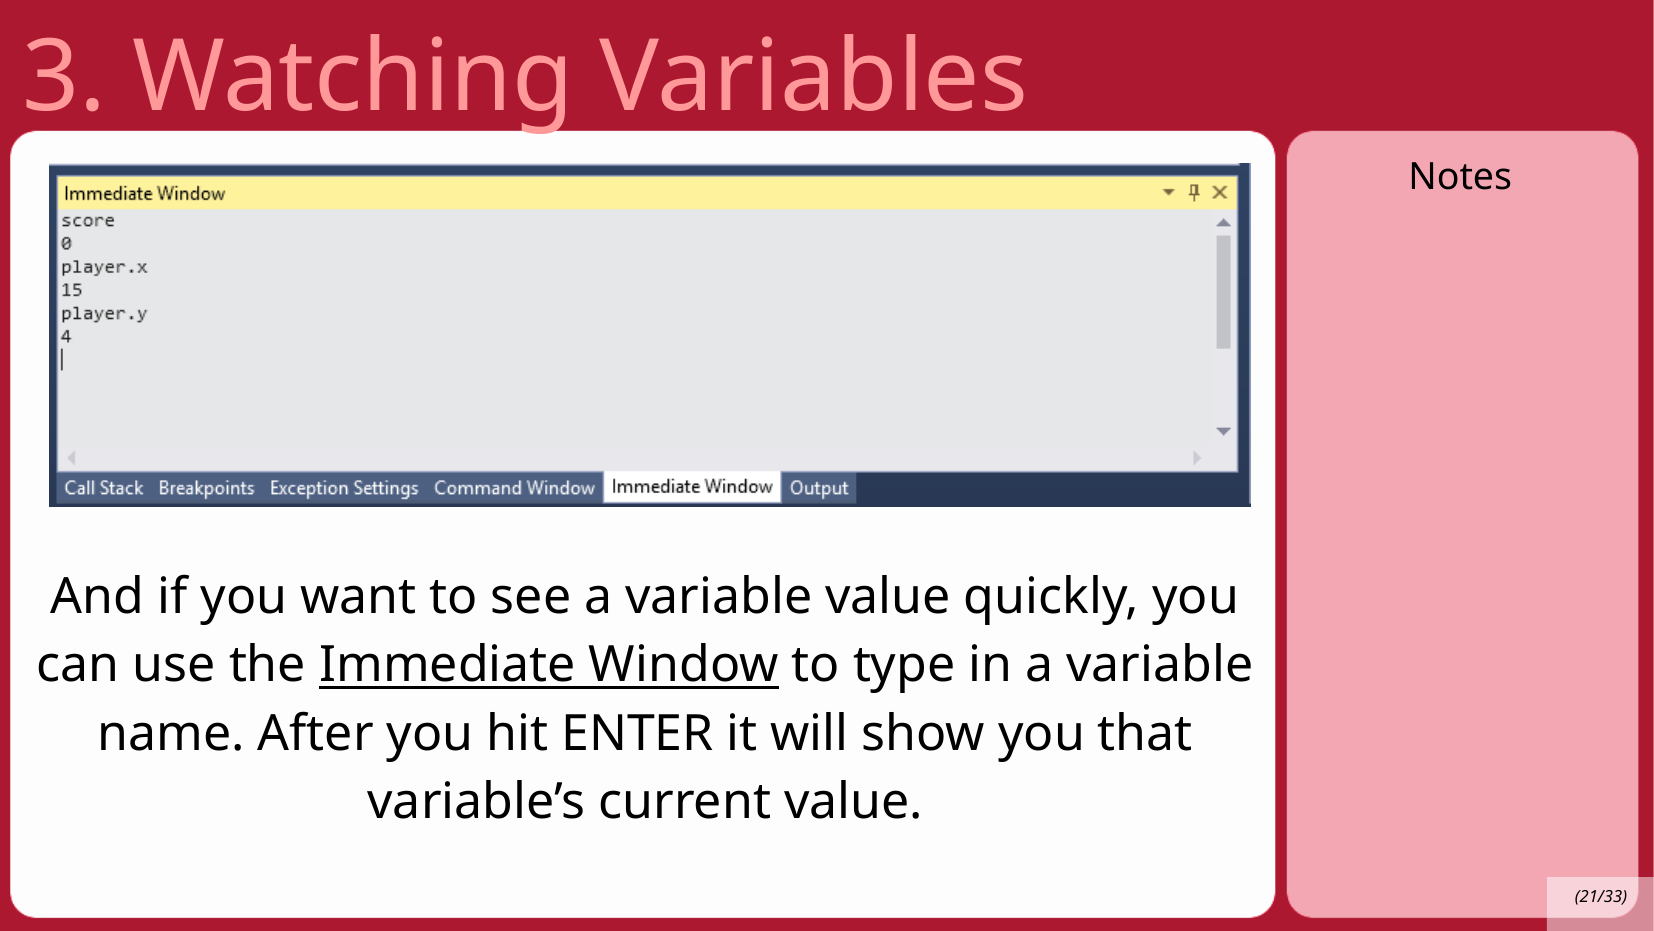

# 3. Watching Variables
Notes
And if you want to see a variable value quickly, you can use the Immediate Window to type in a variable name. After you hit ENTER it will show you that variable’s current value.